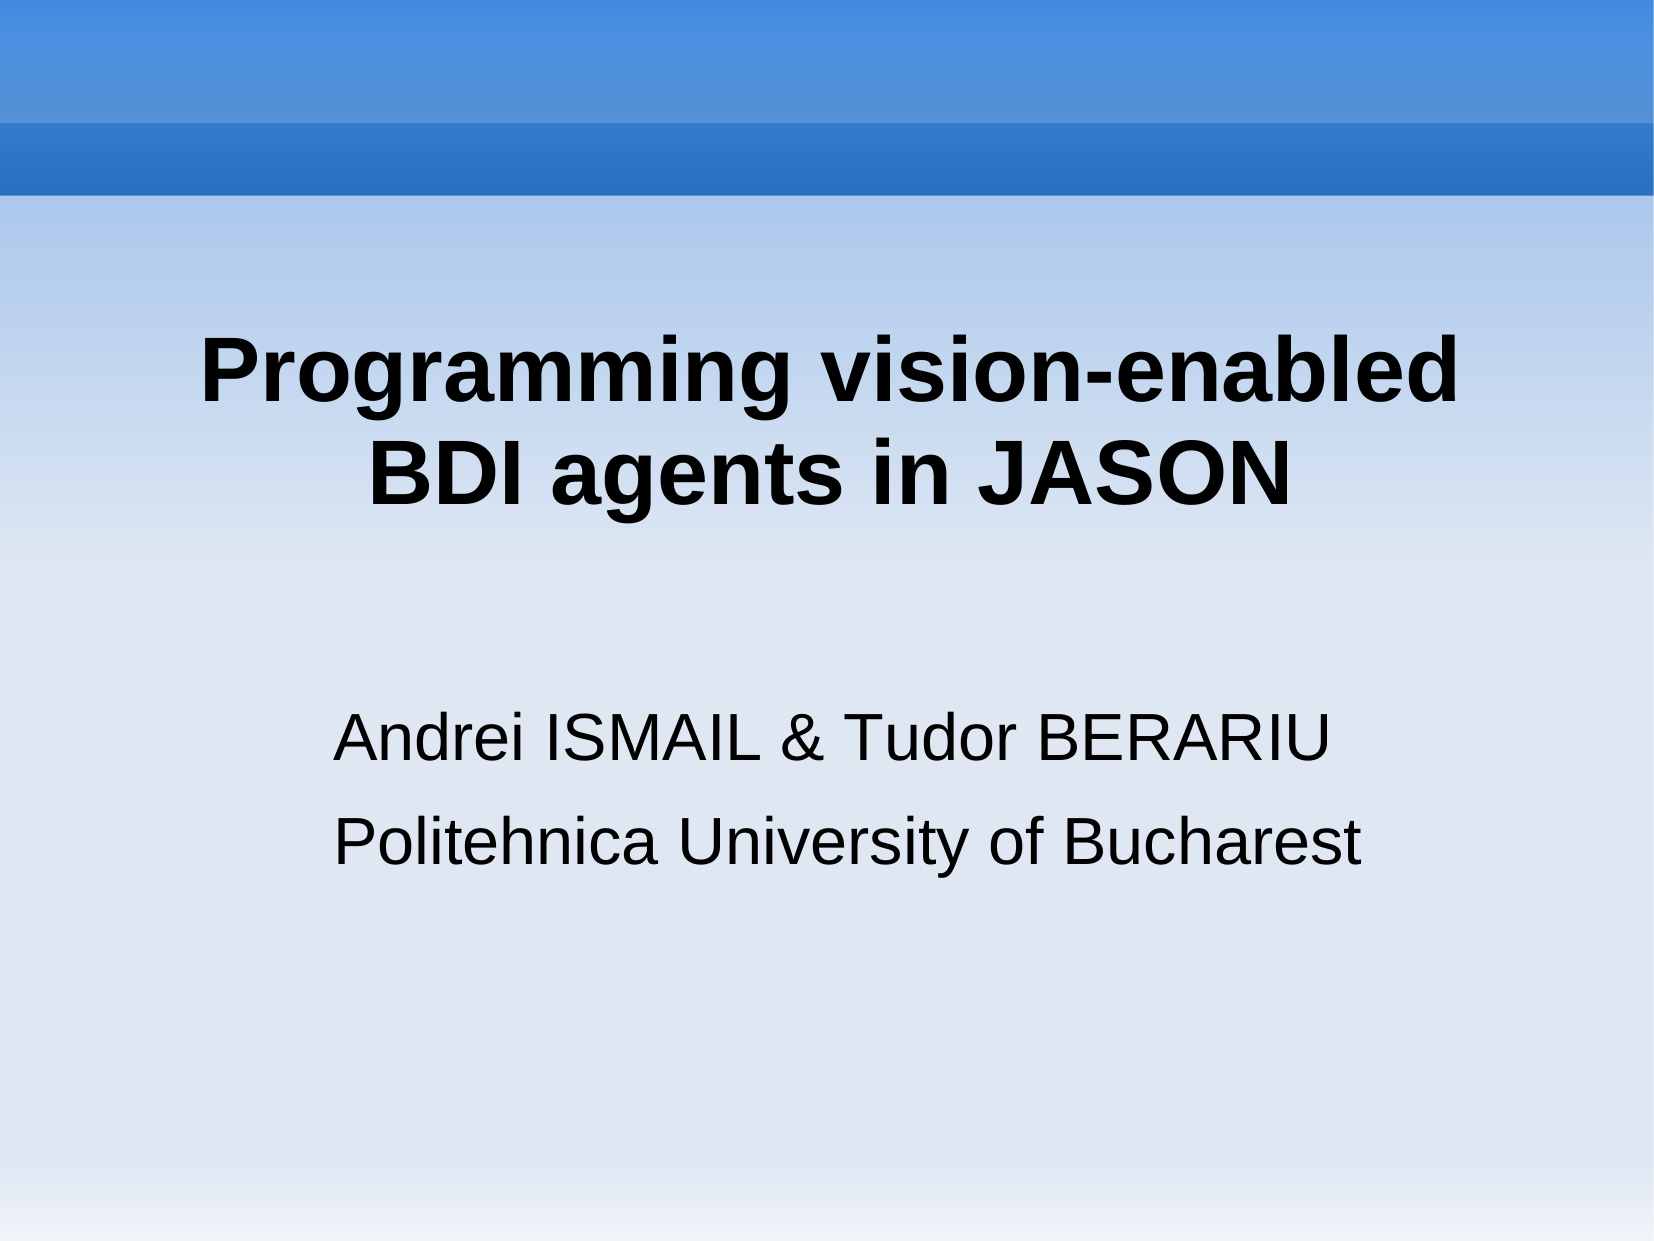

# Programming vision-enabled BDI agents in JASON
Andrei ISMAIL & Tudor BERARIU
Politehnica University of Bucharest